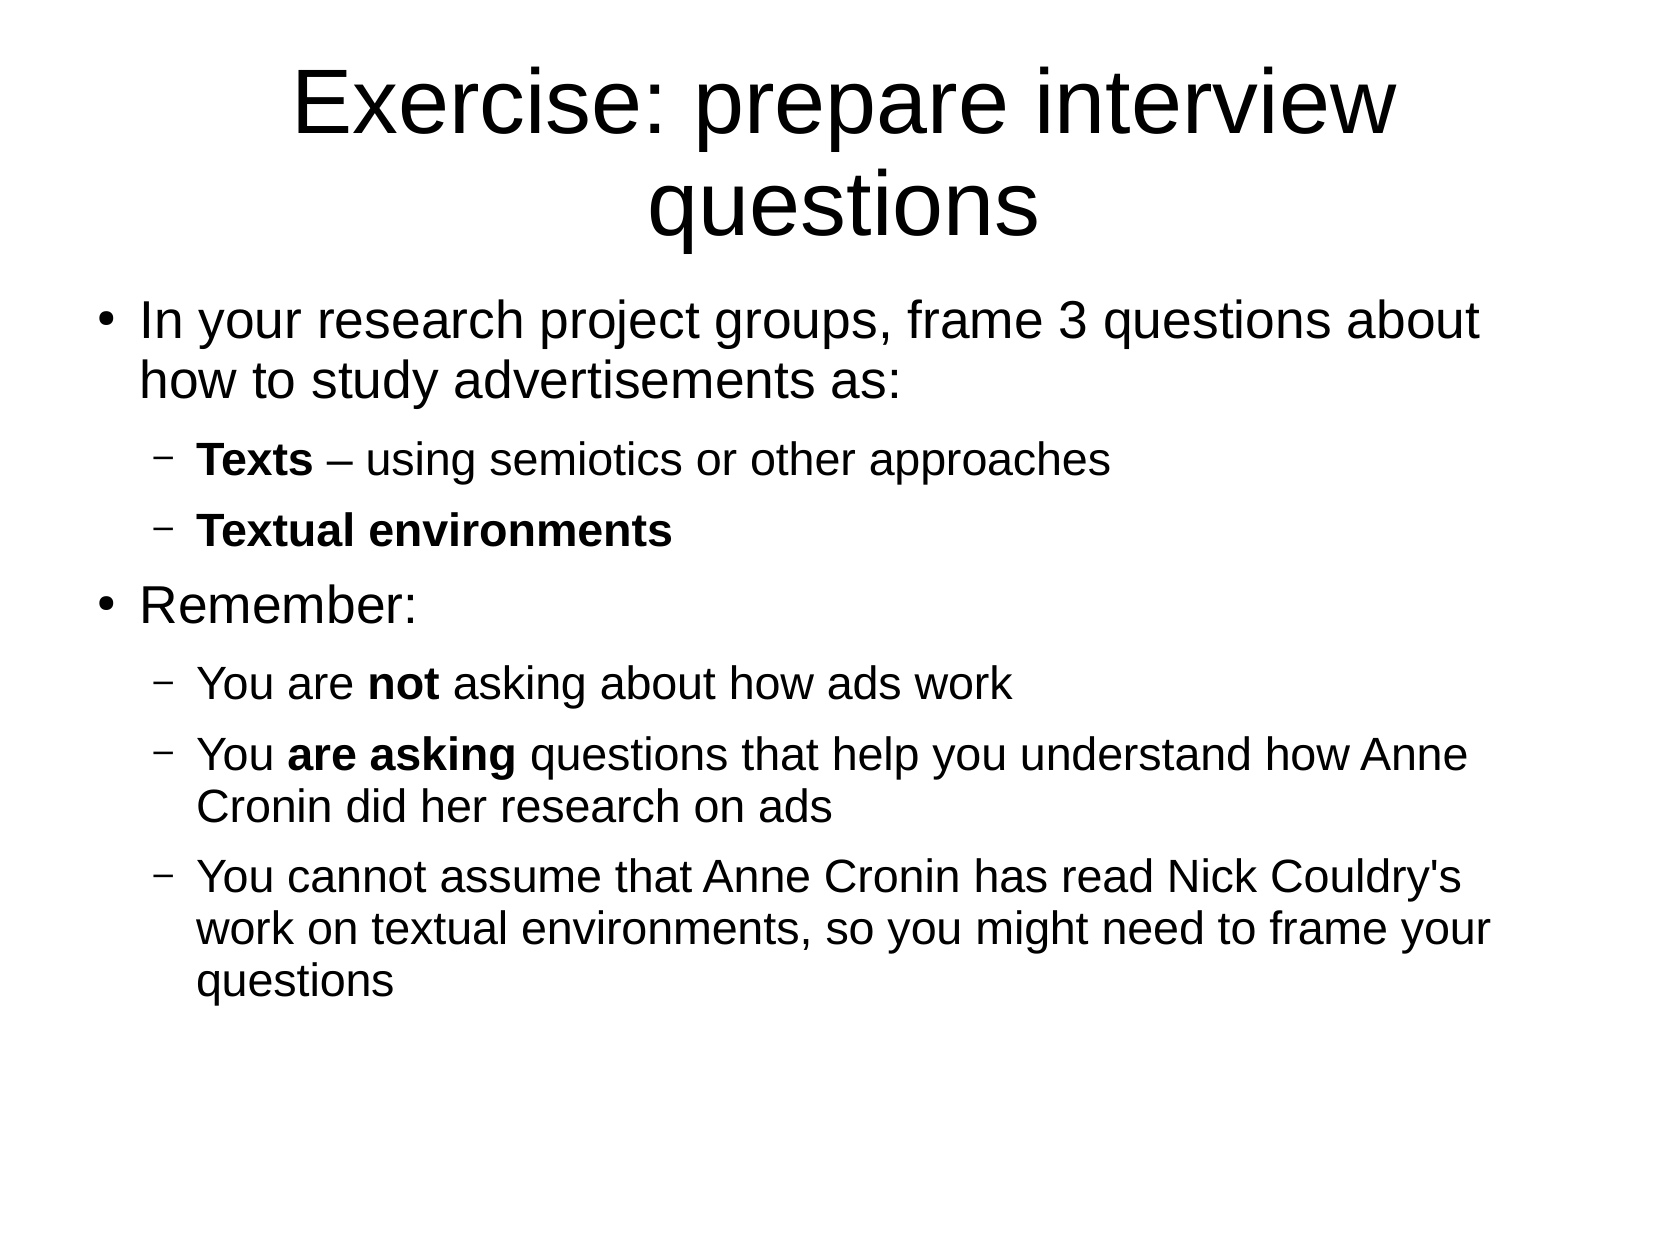

# Exercise: prepare interview questions
In your research project groups, frame 3 questions about how to study advertisements as:
Texts – using semiotics or other approaches
Textual environments
Remember:
You are not asking about how ads work
You are asking questions that help you understand how Anne Cronin did her research on ads
You cannot assume that Anne Cronin has read Nick Couldry's work on textual environments, so you might need to frame your questions